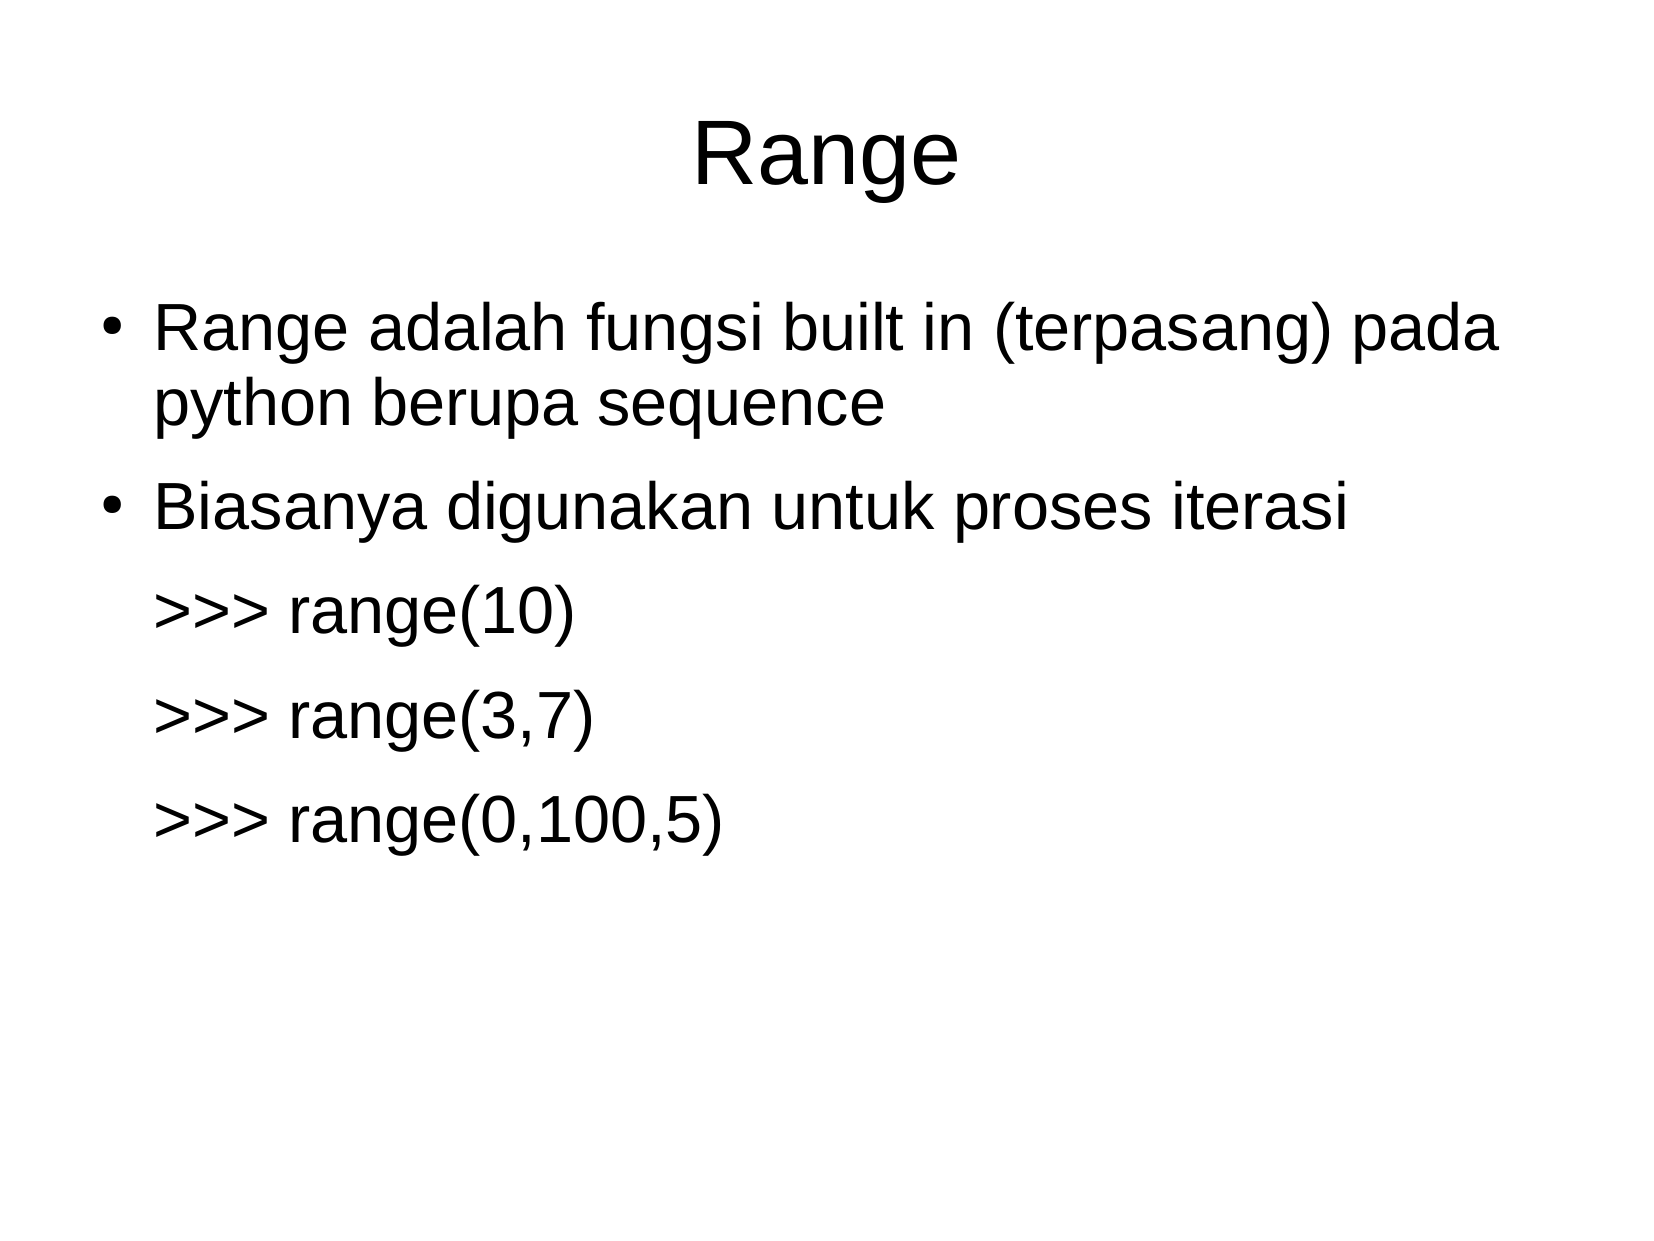

# Range
Range adalah fungsi built in (terpasang) pada python berupa sequence
Biasanya digunakan untuk proses iterasi
>>> range(10)
>>> range(3,7)
>>> range(0,100,5)